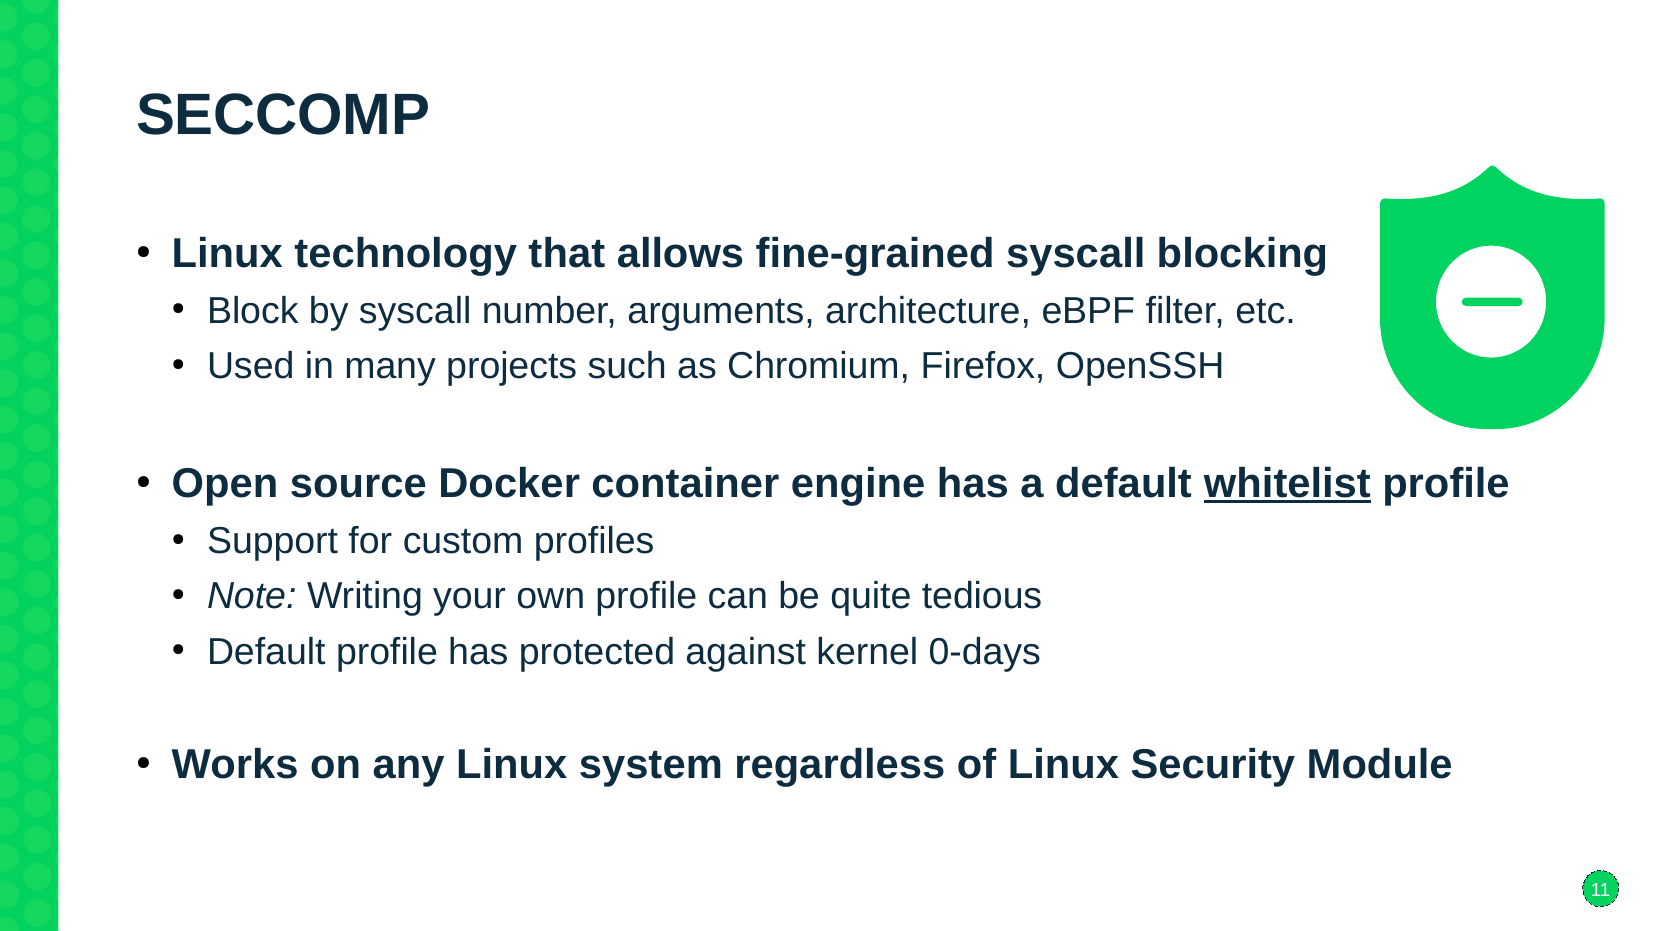

# SECCOMP
Linux technology that allows fine-grained syscall blocking
Block by syscall number, arguments, architecture, eBPF filter, etc.
Used in many projects such as Chromium, Firefox, OpenSSH
Open source Docker container engine has a default whitelist profile
Support for custom profiles
Note: Writing your own profile can be quite tedious
Default profile has protected against kernel 0-days
Works on any Linux system regardless of Linux Security Module
11